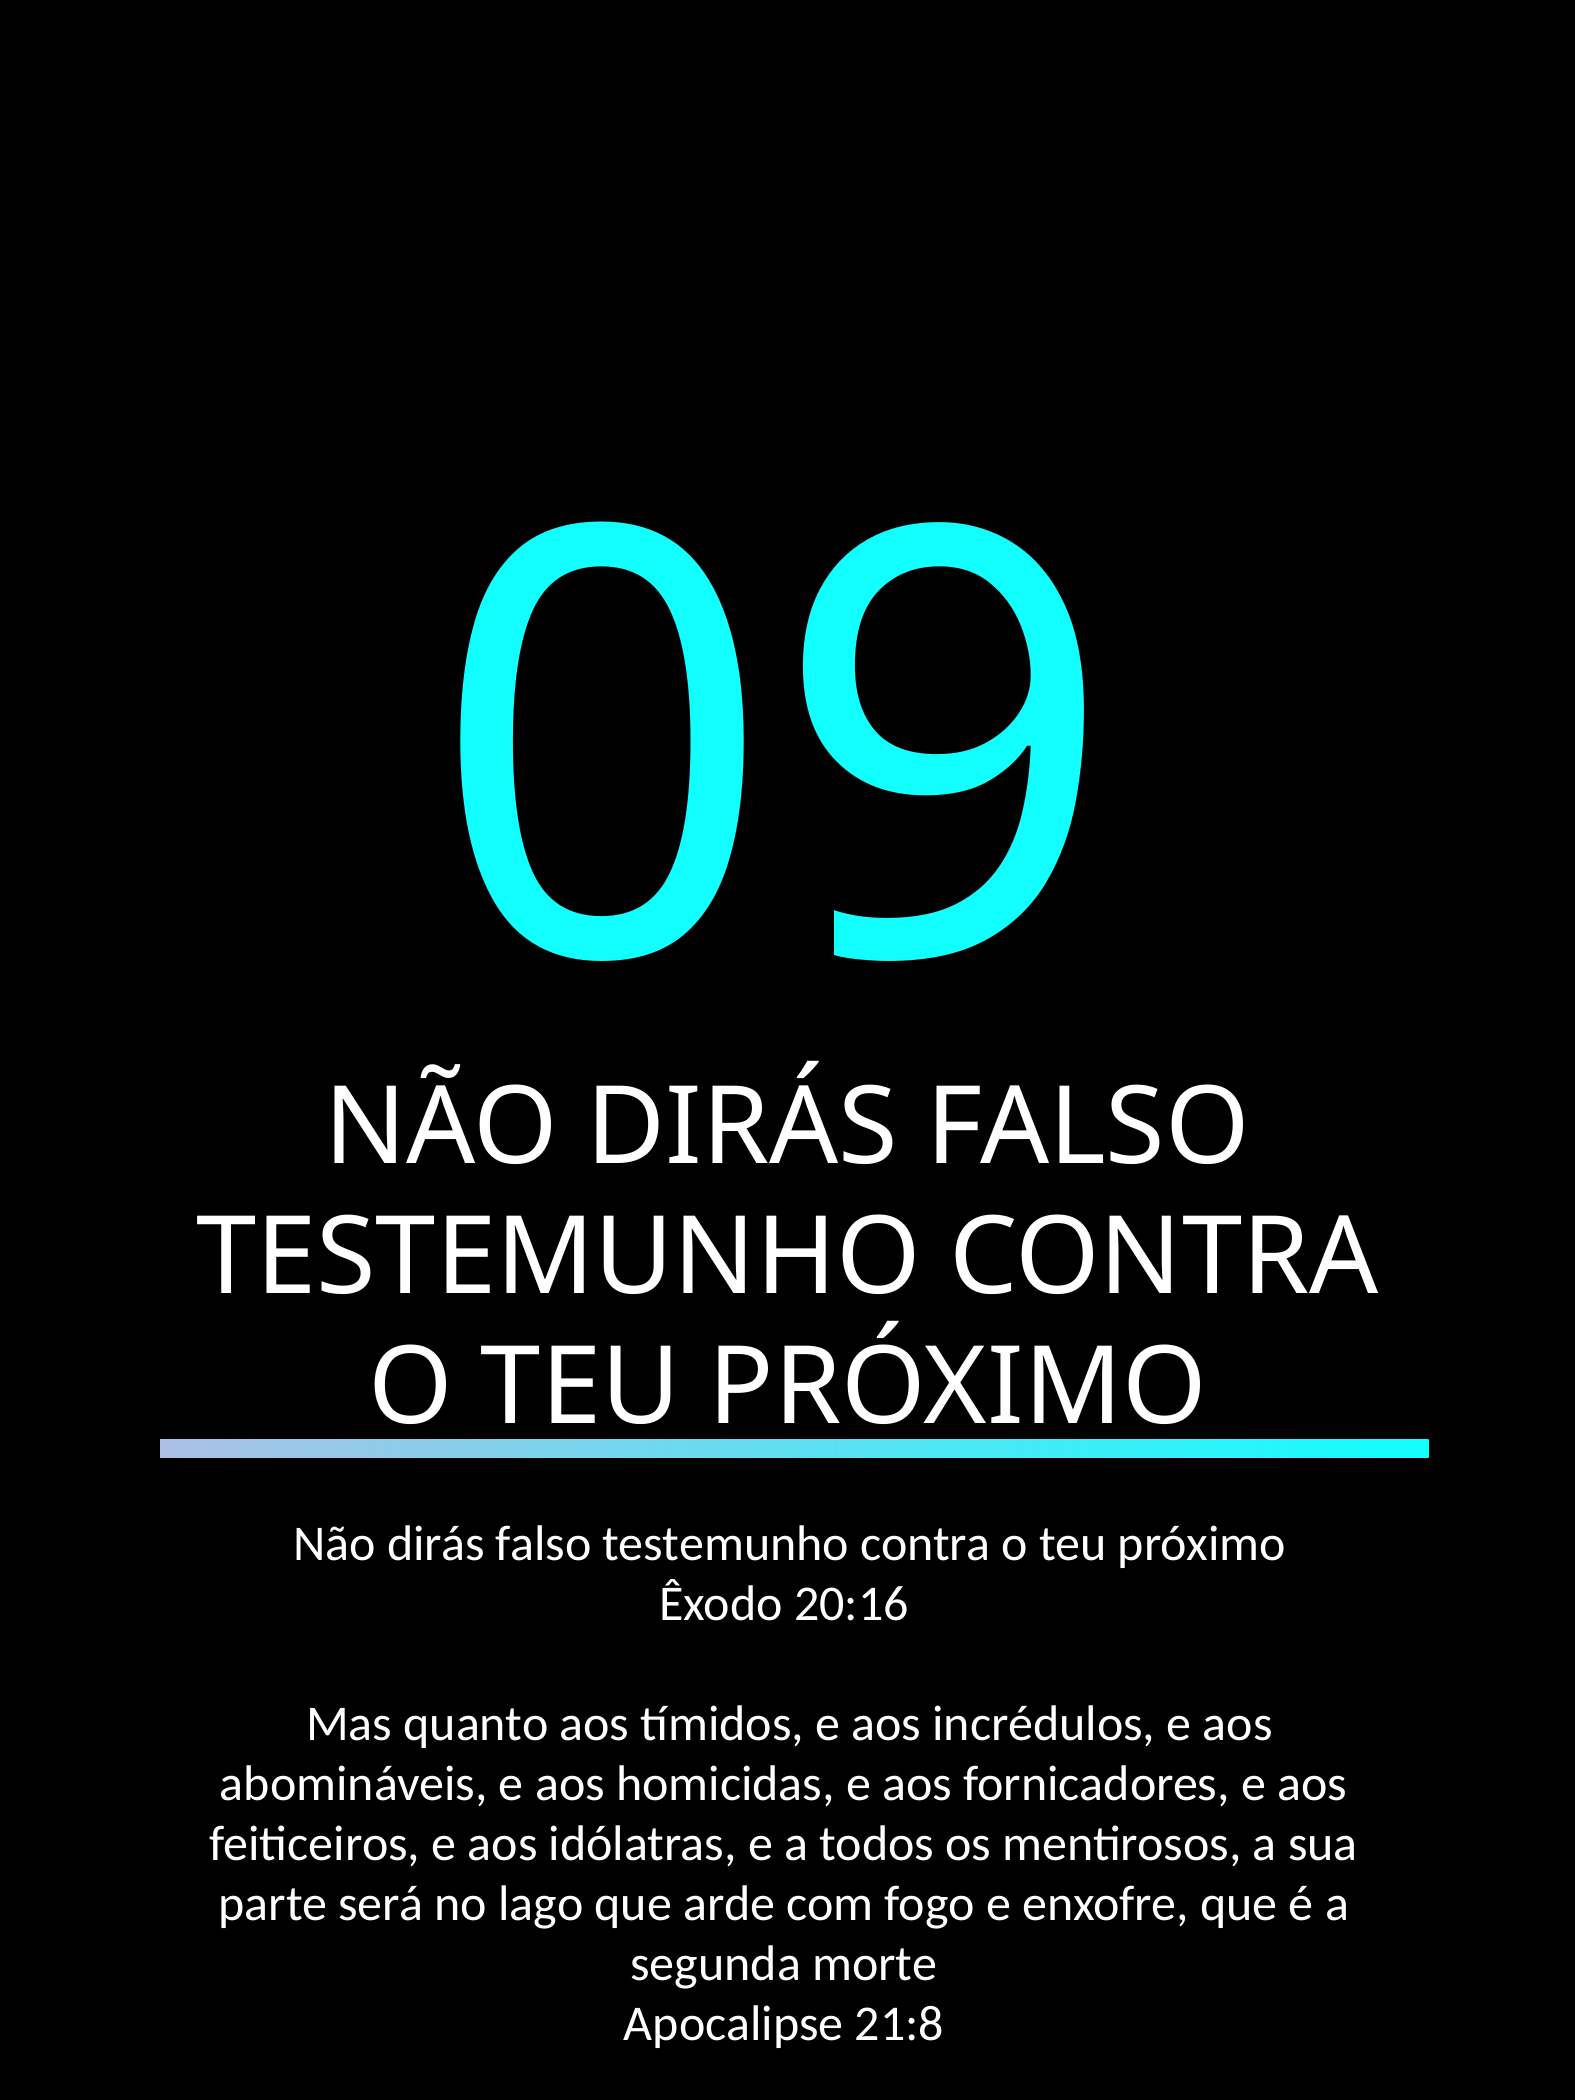

09
NÃO DIRÁS FALSO TESTEMUNHO CONTRA O TEU PRÓXIMO
 Não dirás falso testemunho contra o teu próximo
Êxodo 20:16
 Mas quanto aos tímidos, e aos incrédulos, e aos abomináveis, e aos homicidas, e aos fornicadores, e aos feiticeiros, e aos idólatras, e a todos os mentirosos, a sua parte será no lago que arde com fogo e enxofre, que é a segunda morte
Apocalipse 21:8
SELETORES CSS PARA JEDIS - FELIPE AGUIAR
11